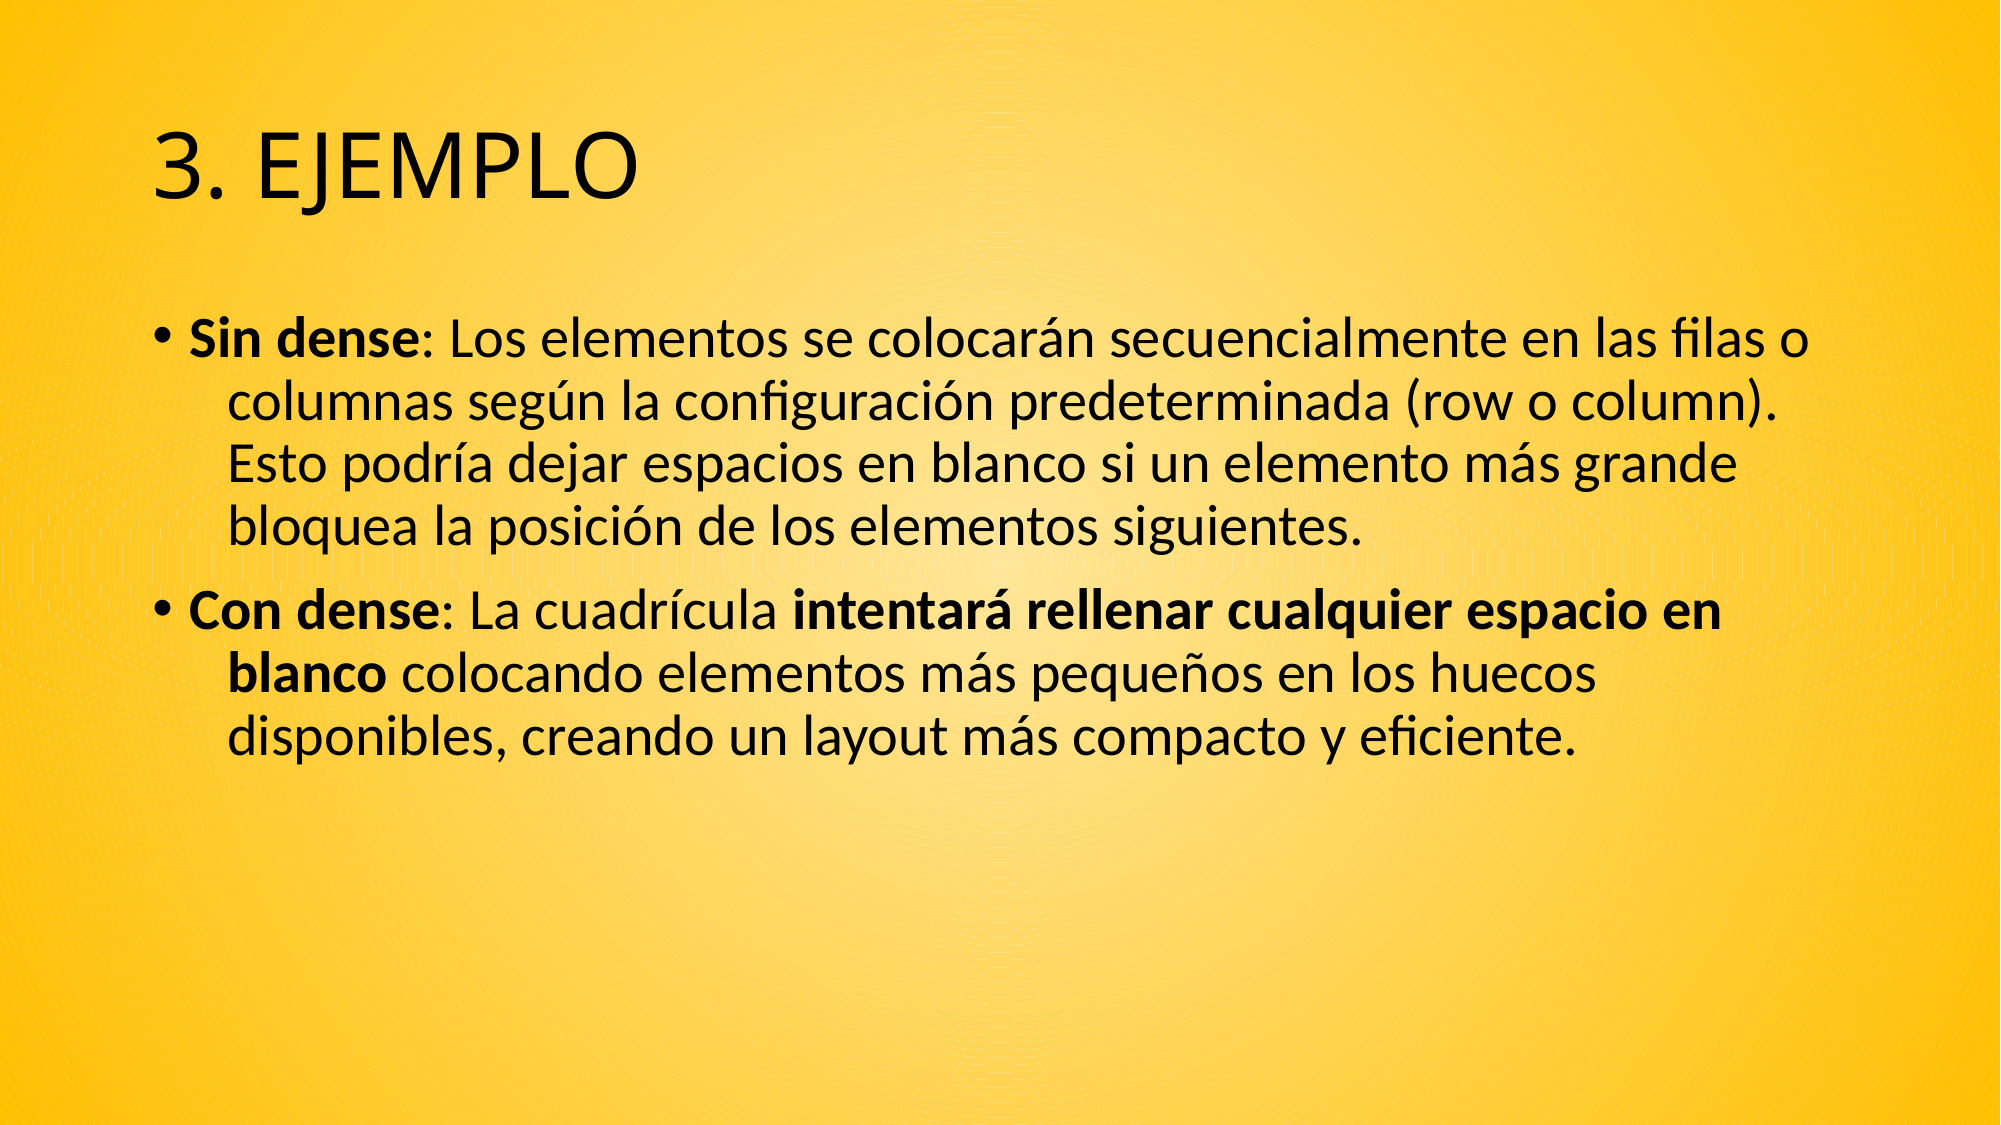

# 3. EJEMPLO
Sin dense: Los elementos se colocarán secuencialmente en las filas o columnas según la configuración predeterminada (row o column). Esto podría dejar espacios en blanco si un elemento más grande bloquea la posición de los elementos siguientes.
Con dense: La cuadrícula intentará rellenar cualquier espacio en blanco colocando elementos más pequeños en los huecos disponibles, creando un layout más compacto y eficiente.